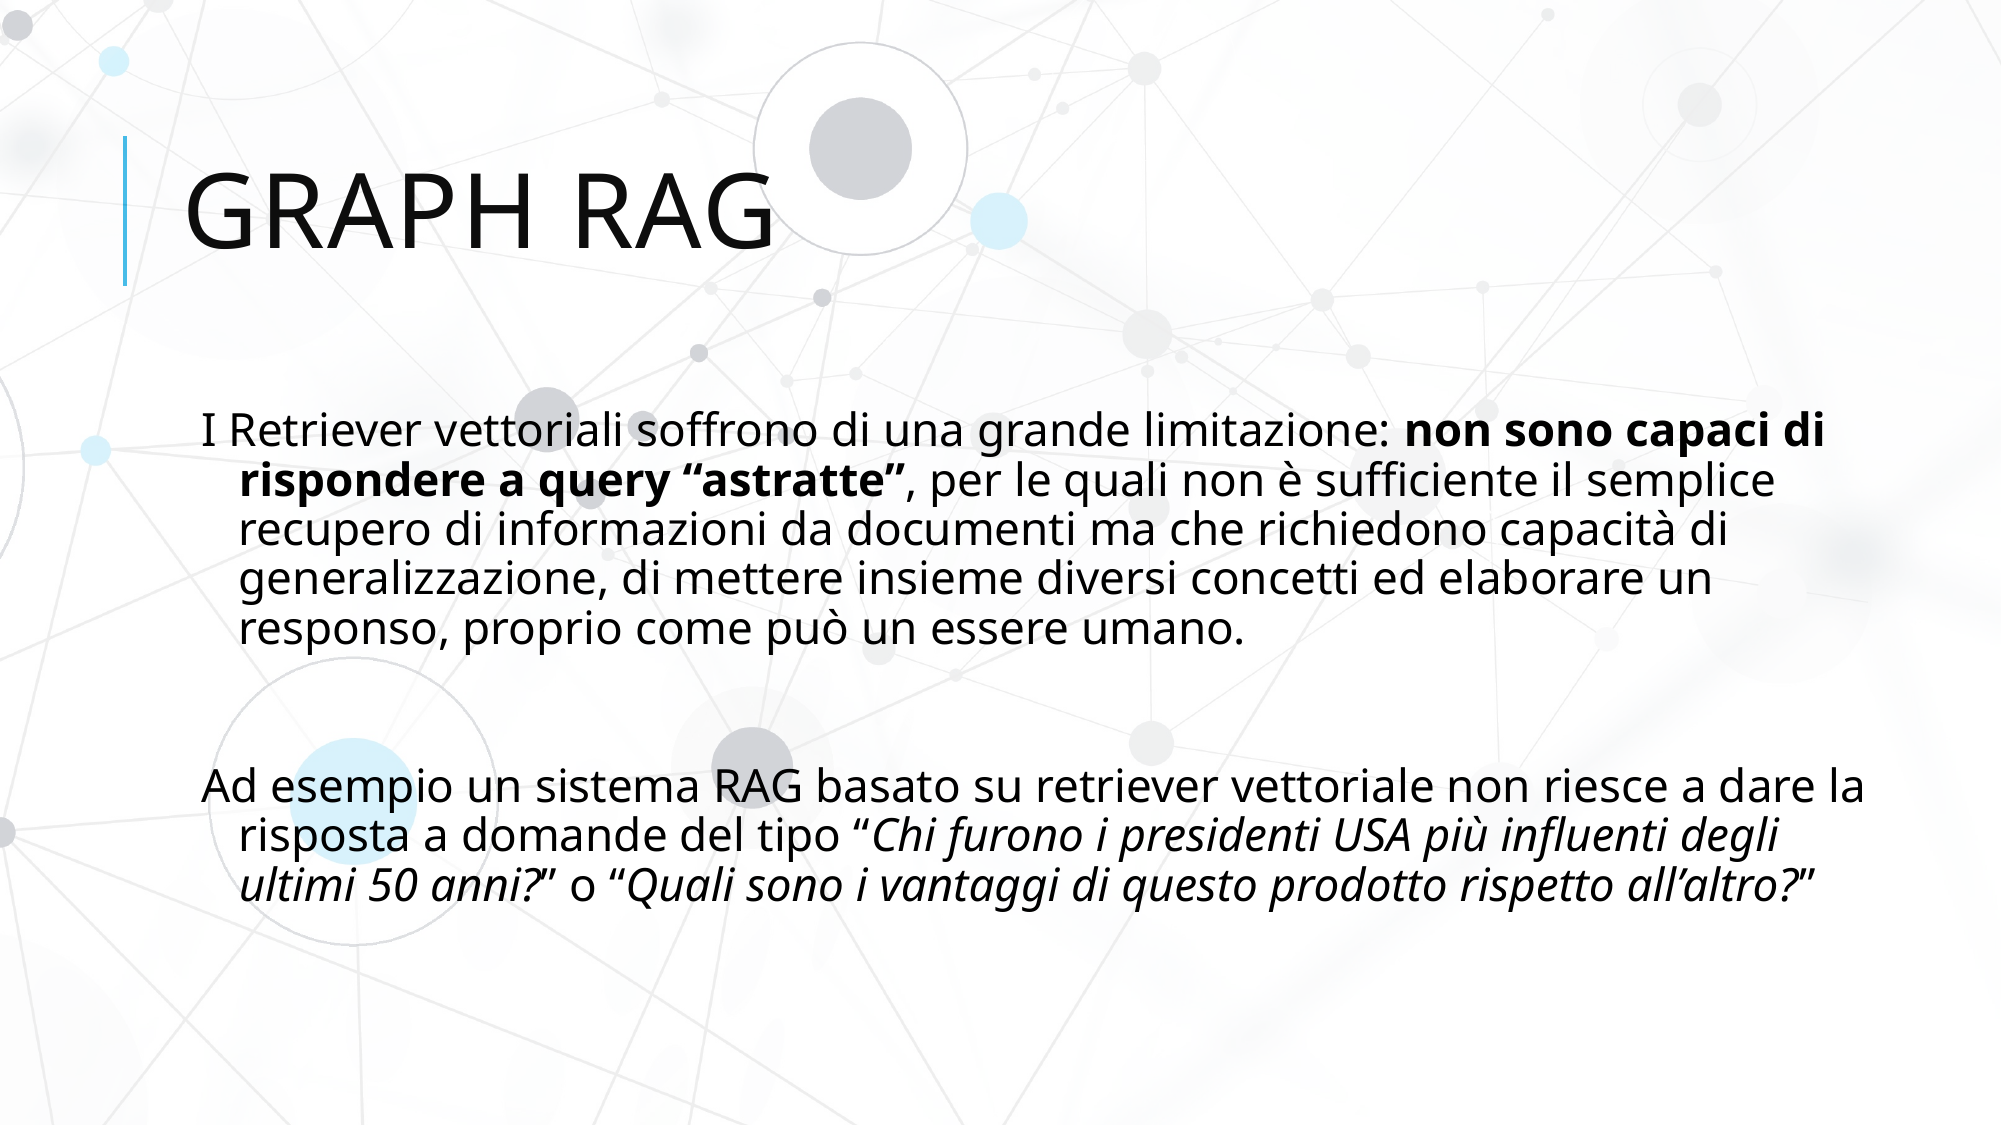

# graph rag
I Retriever vettoriali soffrono di una grande limitazione: non sono capaci di rispondere a query “astratte”, per le quali non è sufficiente il semplice recupero di informazioni da documenti ma che richiedono capacità di generalizzazione, di mettere insieme diversi concetti ed elaborare un responso, proprio come può un essere umano.
Ad esempio un sistema RAG basato su retriever vettoriale non riesce a dare la risposta a domande del tipo “Chi furono i presidenti USA più influenti degli ultimi 50 anni?” o “Quali sono i vantaggi di questo prodotto rispetto all’altro?”